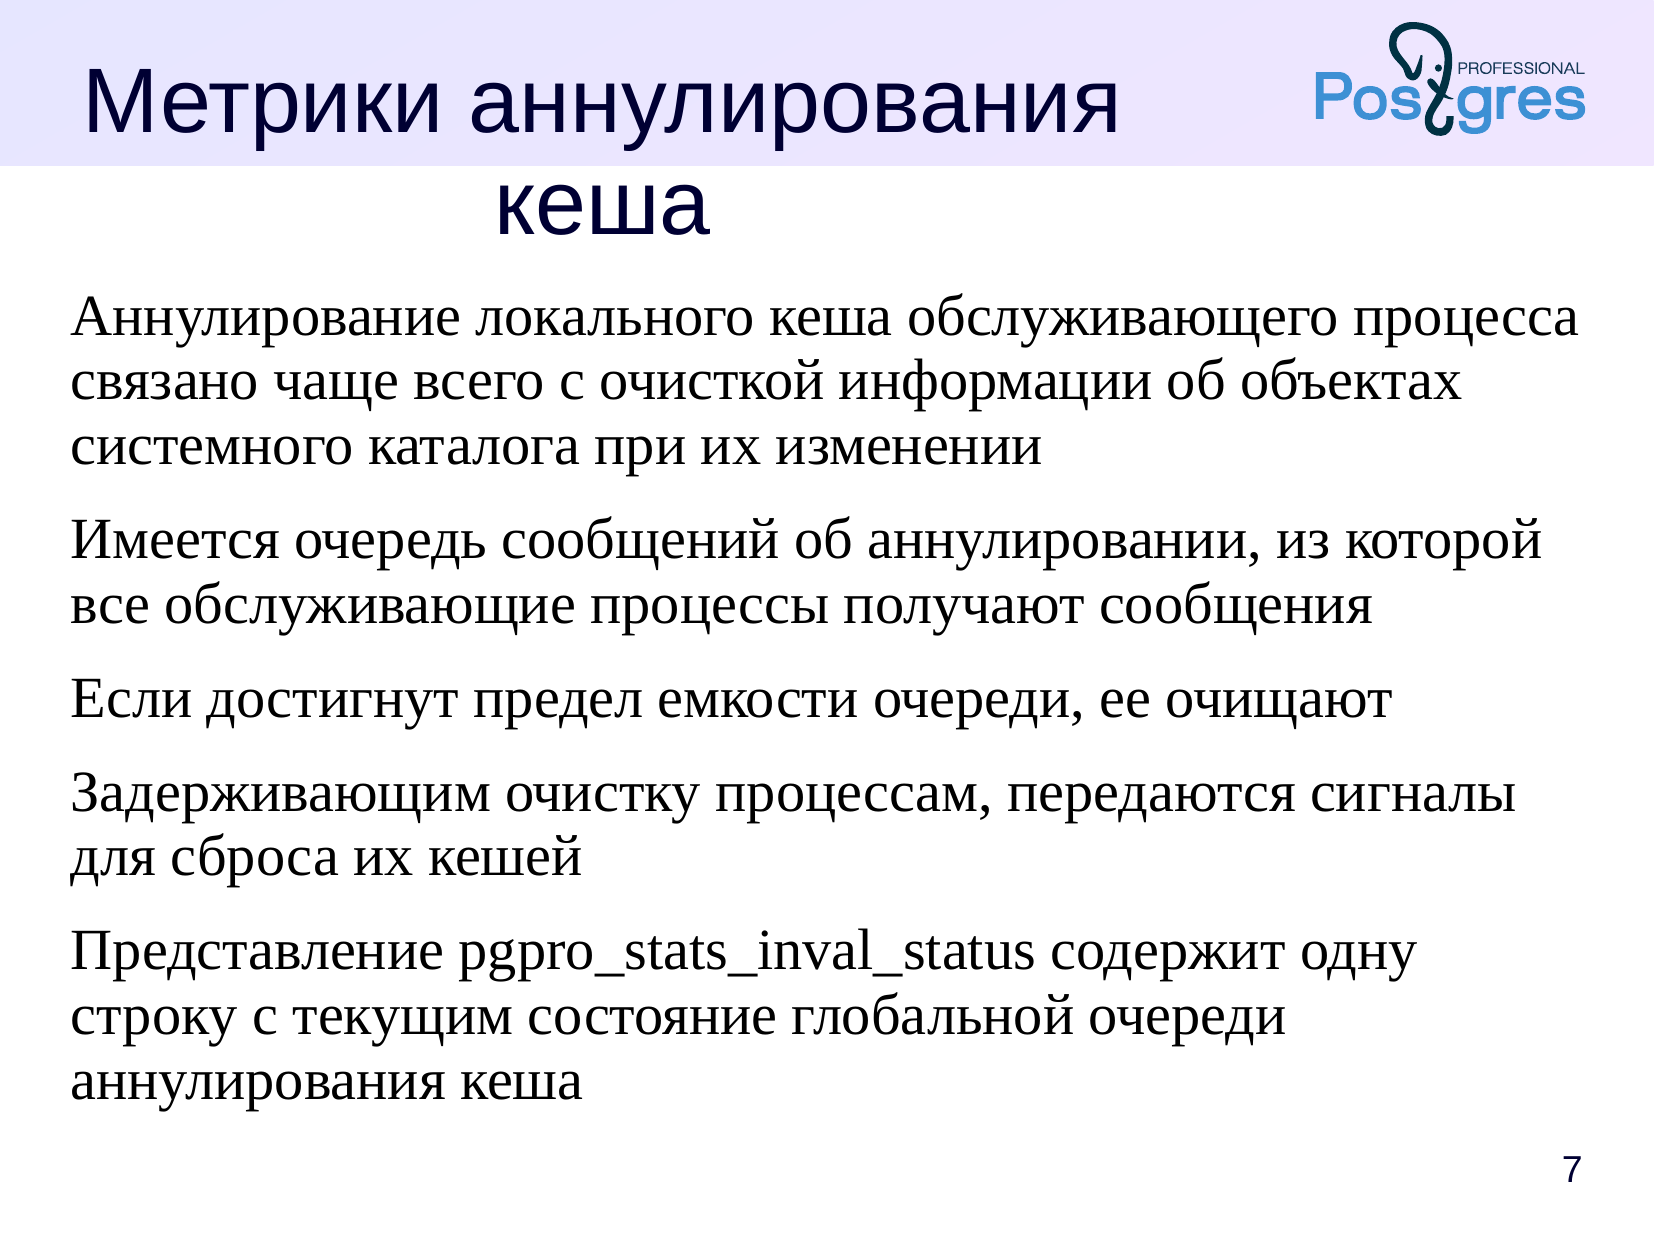

# Метрики аннулирования кеша
Аннулирование локального кеша обслуживающего процесса связано чаще всего с очисткой информации об объектах системного каталога при их изменении
Имеется очередь сообщений об аннулировании, из которой все обслуживающие процессы получают сообщения
Если достигнут предел емкости очереди, ее очищают
Задерживающим очистку процессам, передаются сигналы для сброса их кешей
Представление pgpro_stats_inval_status содержит одну строку с текущим состояние глобальной очереди аннулирования кеша